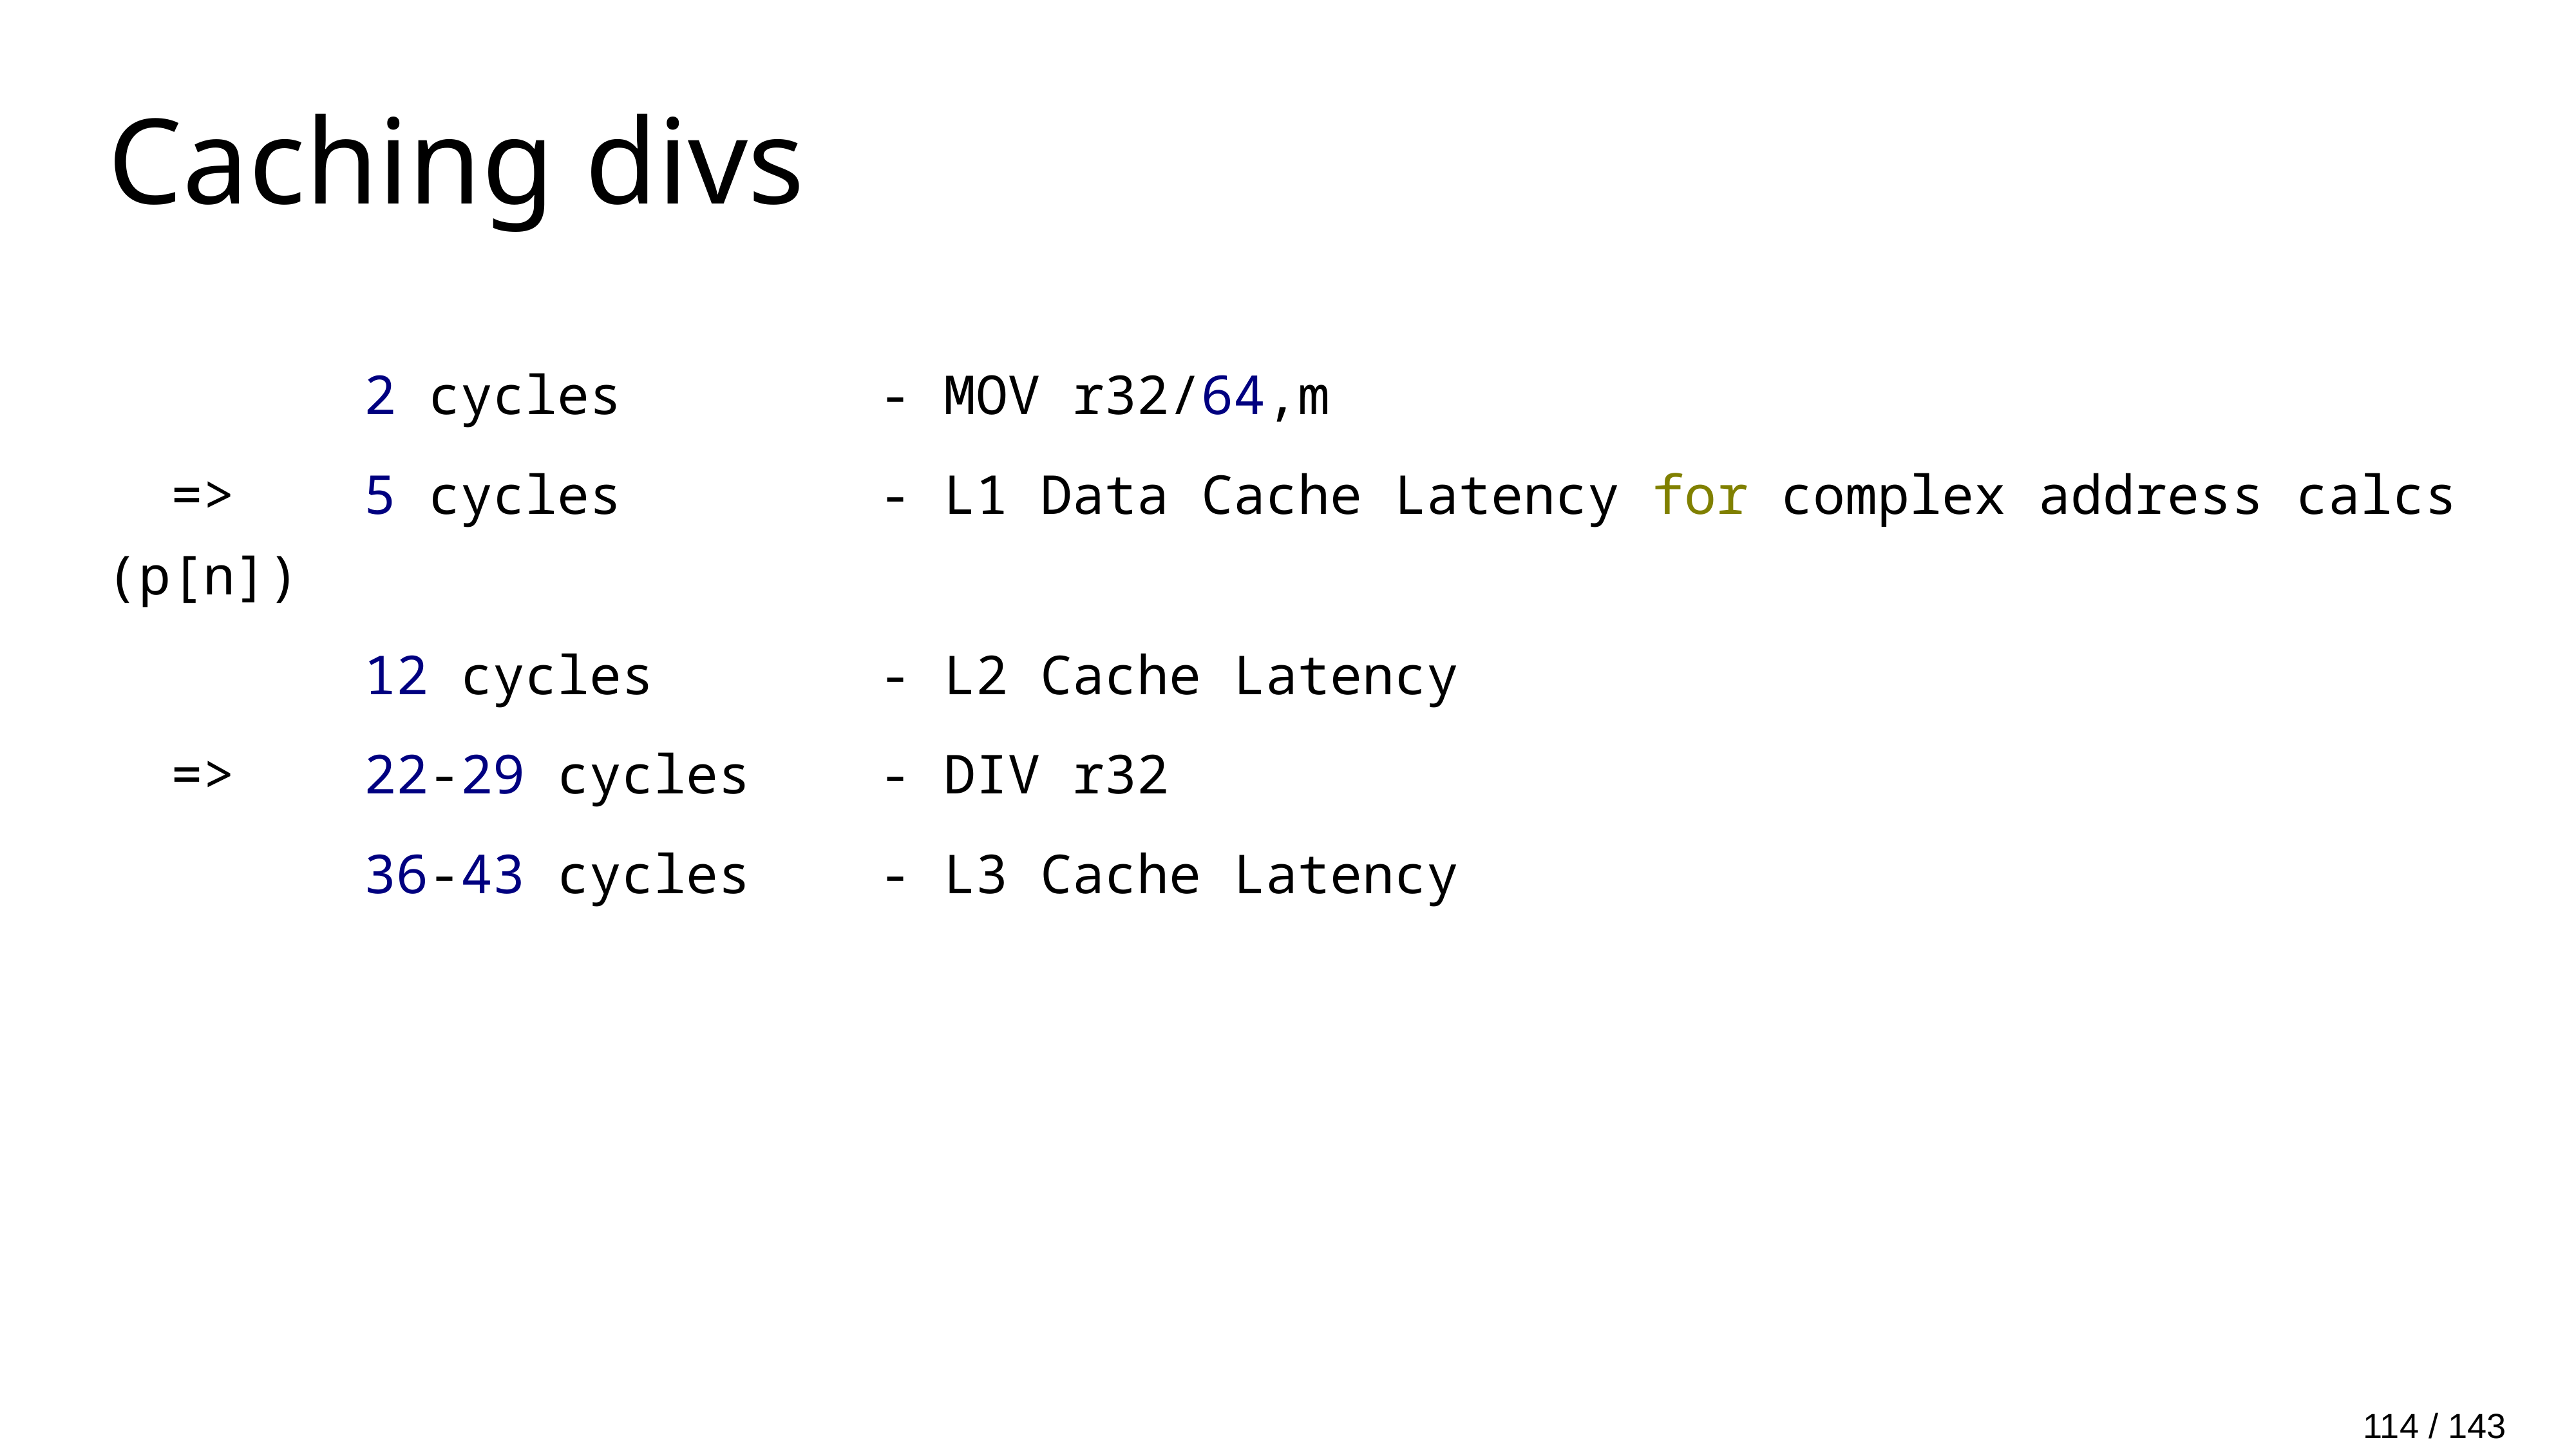

# Caching divs
 2 cycles - MOV r32/64,m
 => 5 cycles - L1 Data Cache Latency for complex address calcs (p[n])
 12 cycles - L2 Cache Latency
 => 22-29 cycles - DIV r32
 36-43 cycles - L3 Cache Latency